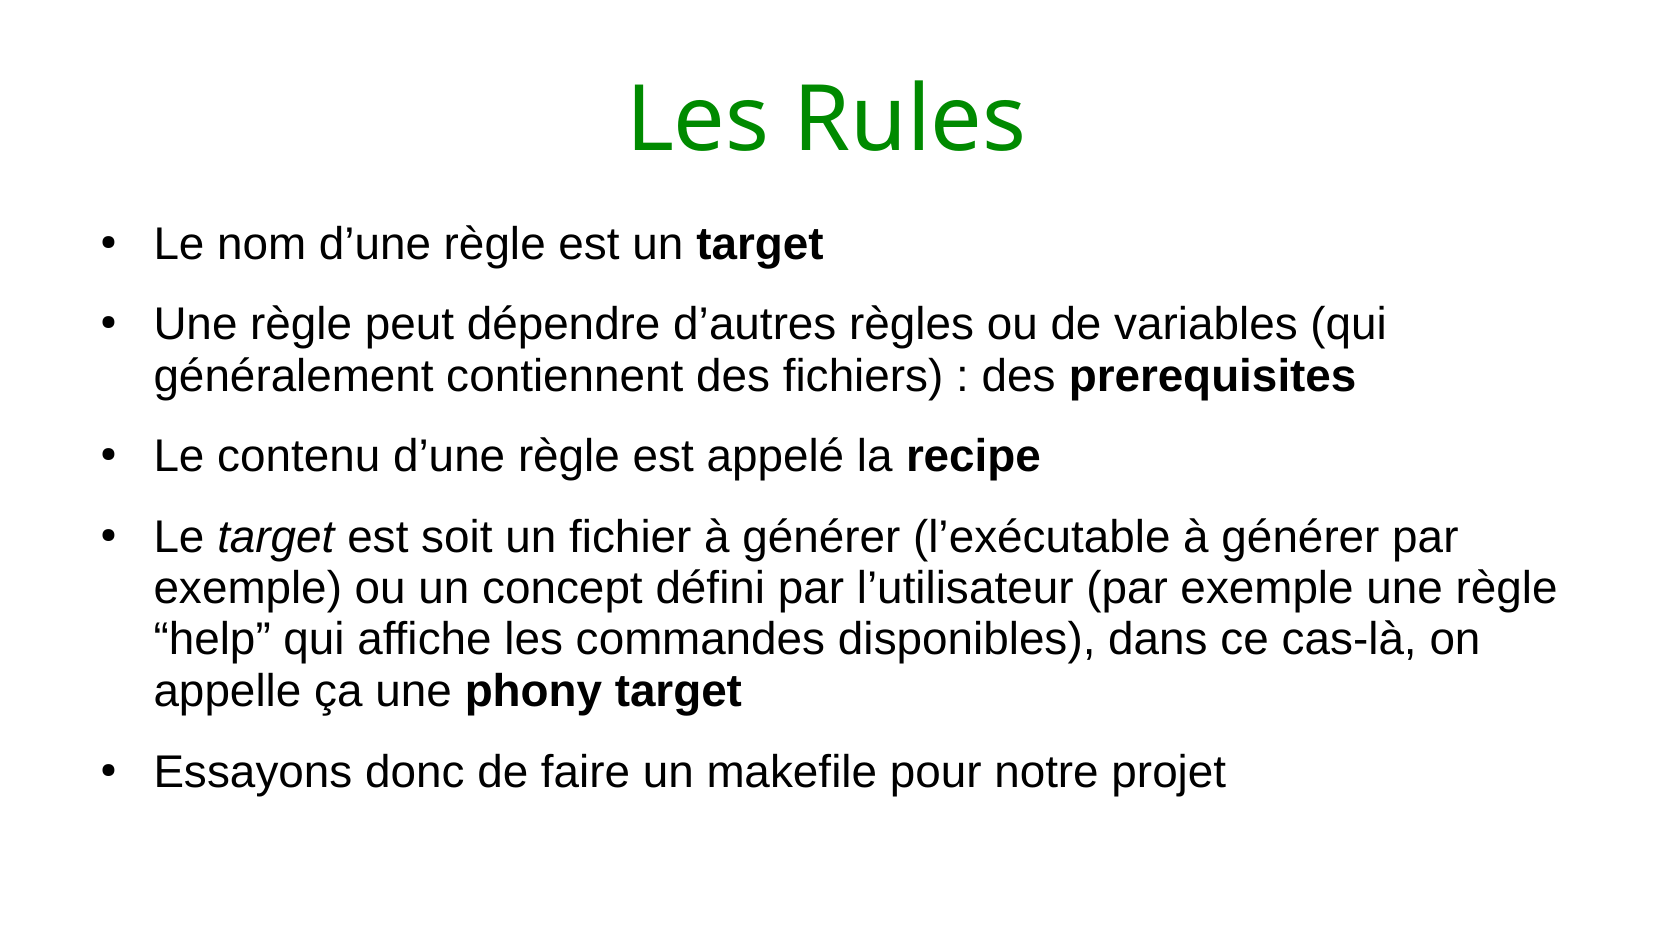

# Les Rules
Le nom d’une règle est un target
Une règle peut dépendre d’autres règles ou de variables (qui généralement contiennent des fichiers) : des prerequisites
Le contenu d’une règle est appelé la recipe
Le target est soit un fichier à générer (l’exécutable à générer par exemple) ou un concept défini par l’utilisateur (par exemple une règle “help” qui affiche les commandes disponibles), dans ce cas-là, on appelle ça une phony target
Essayons donc de faire un makefile pour notre projet